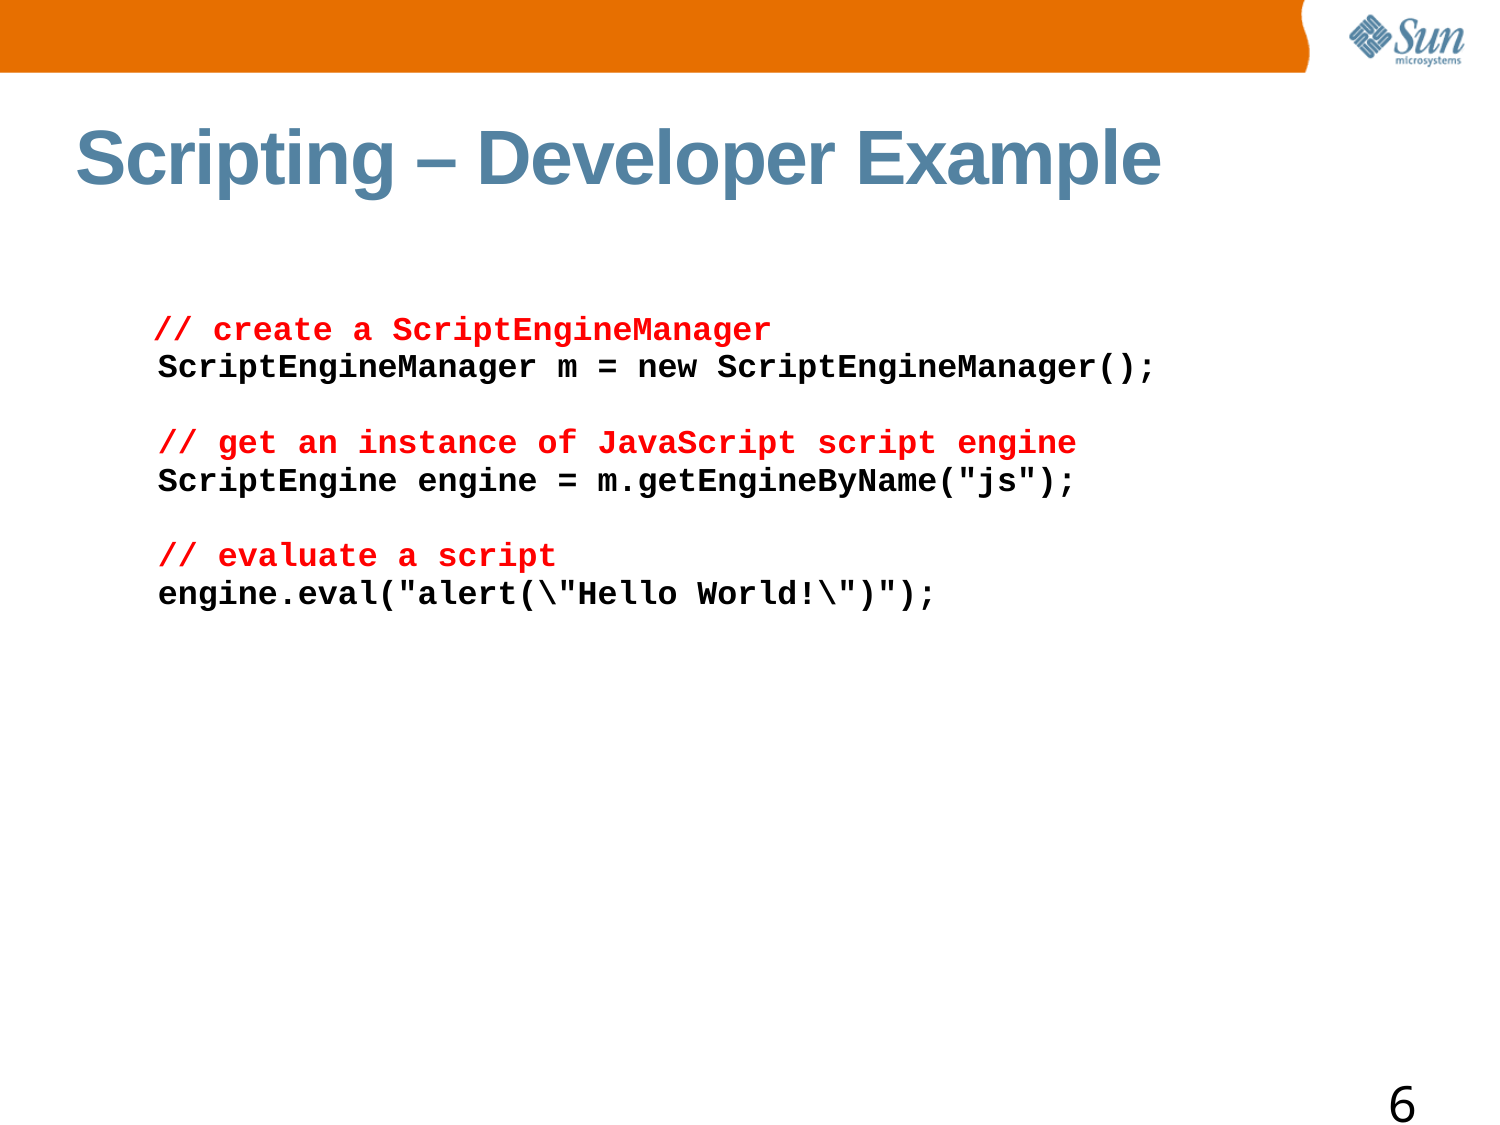

# Scripting – Developer Example
	// create a ScriptEngineManager
 ScriptEngineManager m = new ScriptEngineManager();
 // get an instance of JavaScript script engine
 ScriptEngine engine = m.getEngineByName("js");
 // evaluate a script
 engine.eval("alert(\"Hello World!\")");